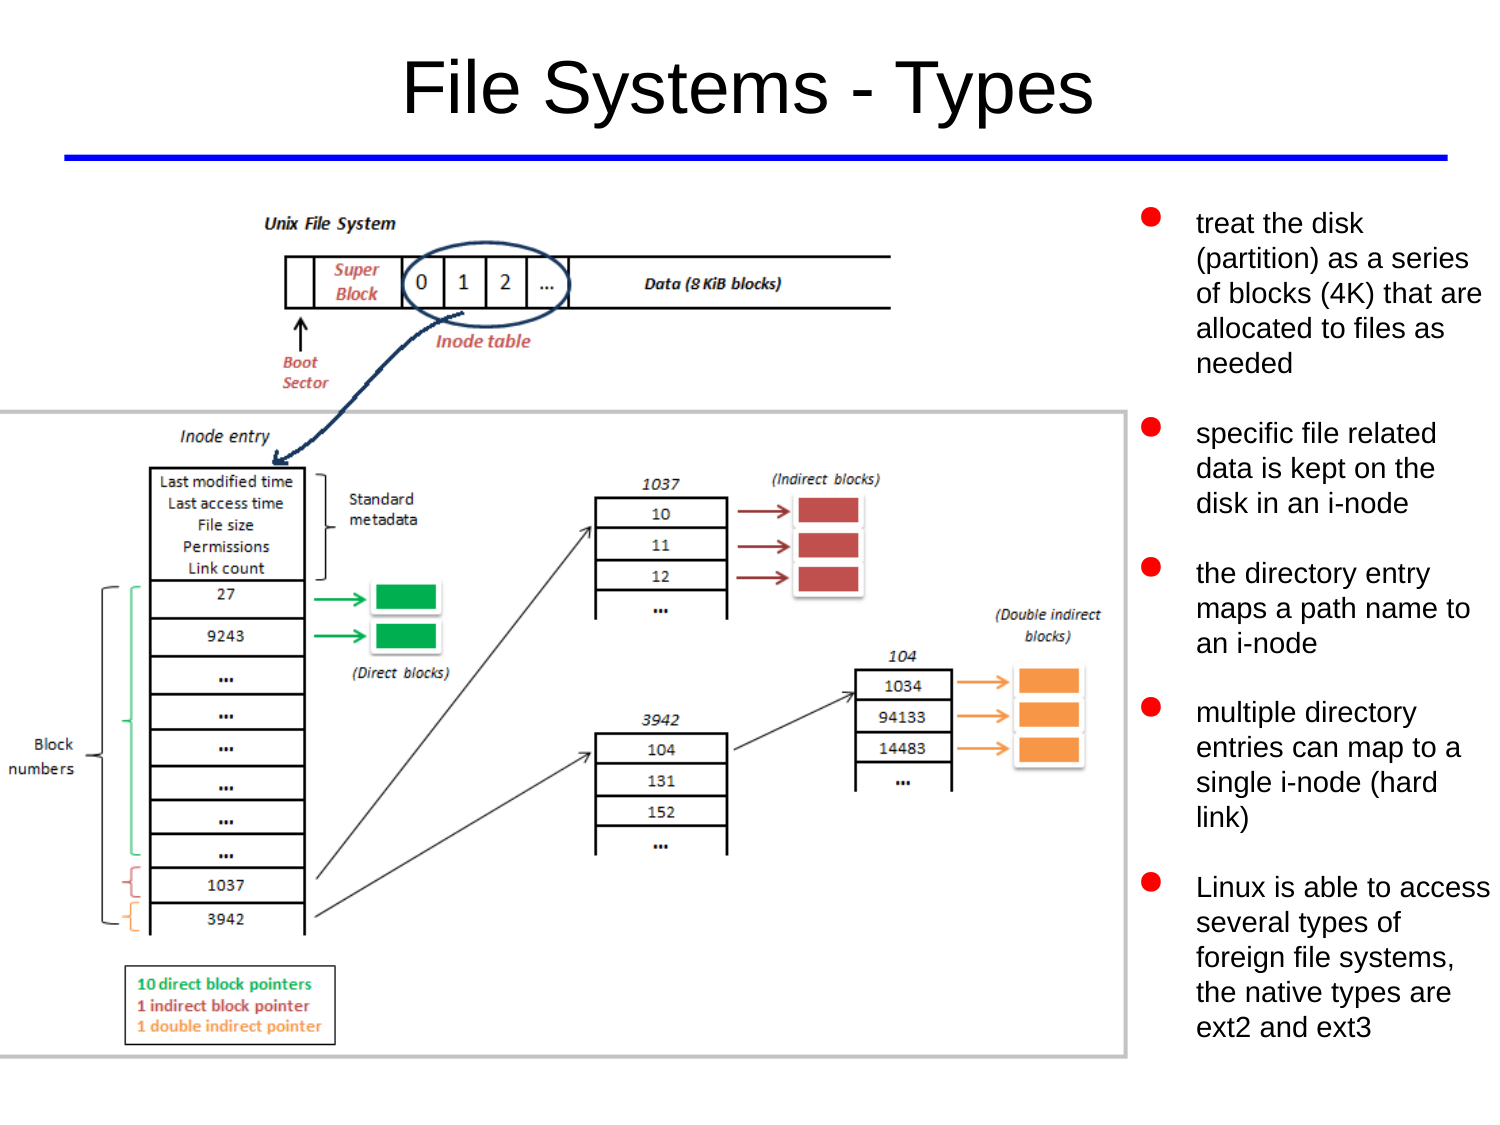

# File Systems - Types
treat the disk (partition) as a series of blocks (4K) that are allocated to files as needed
specific file related data is kept on the disk in an i-node
the directory entry maps a path name to an i-node
multiple directory entries can map to a single i-node (hard link)
Linux is able to access several types of foreign file systems, the native types are ext2 and ext3